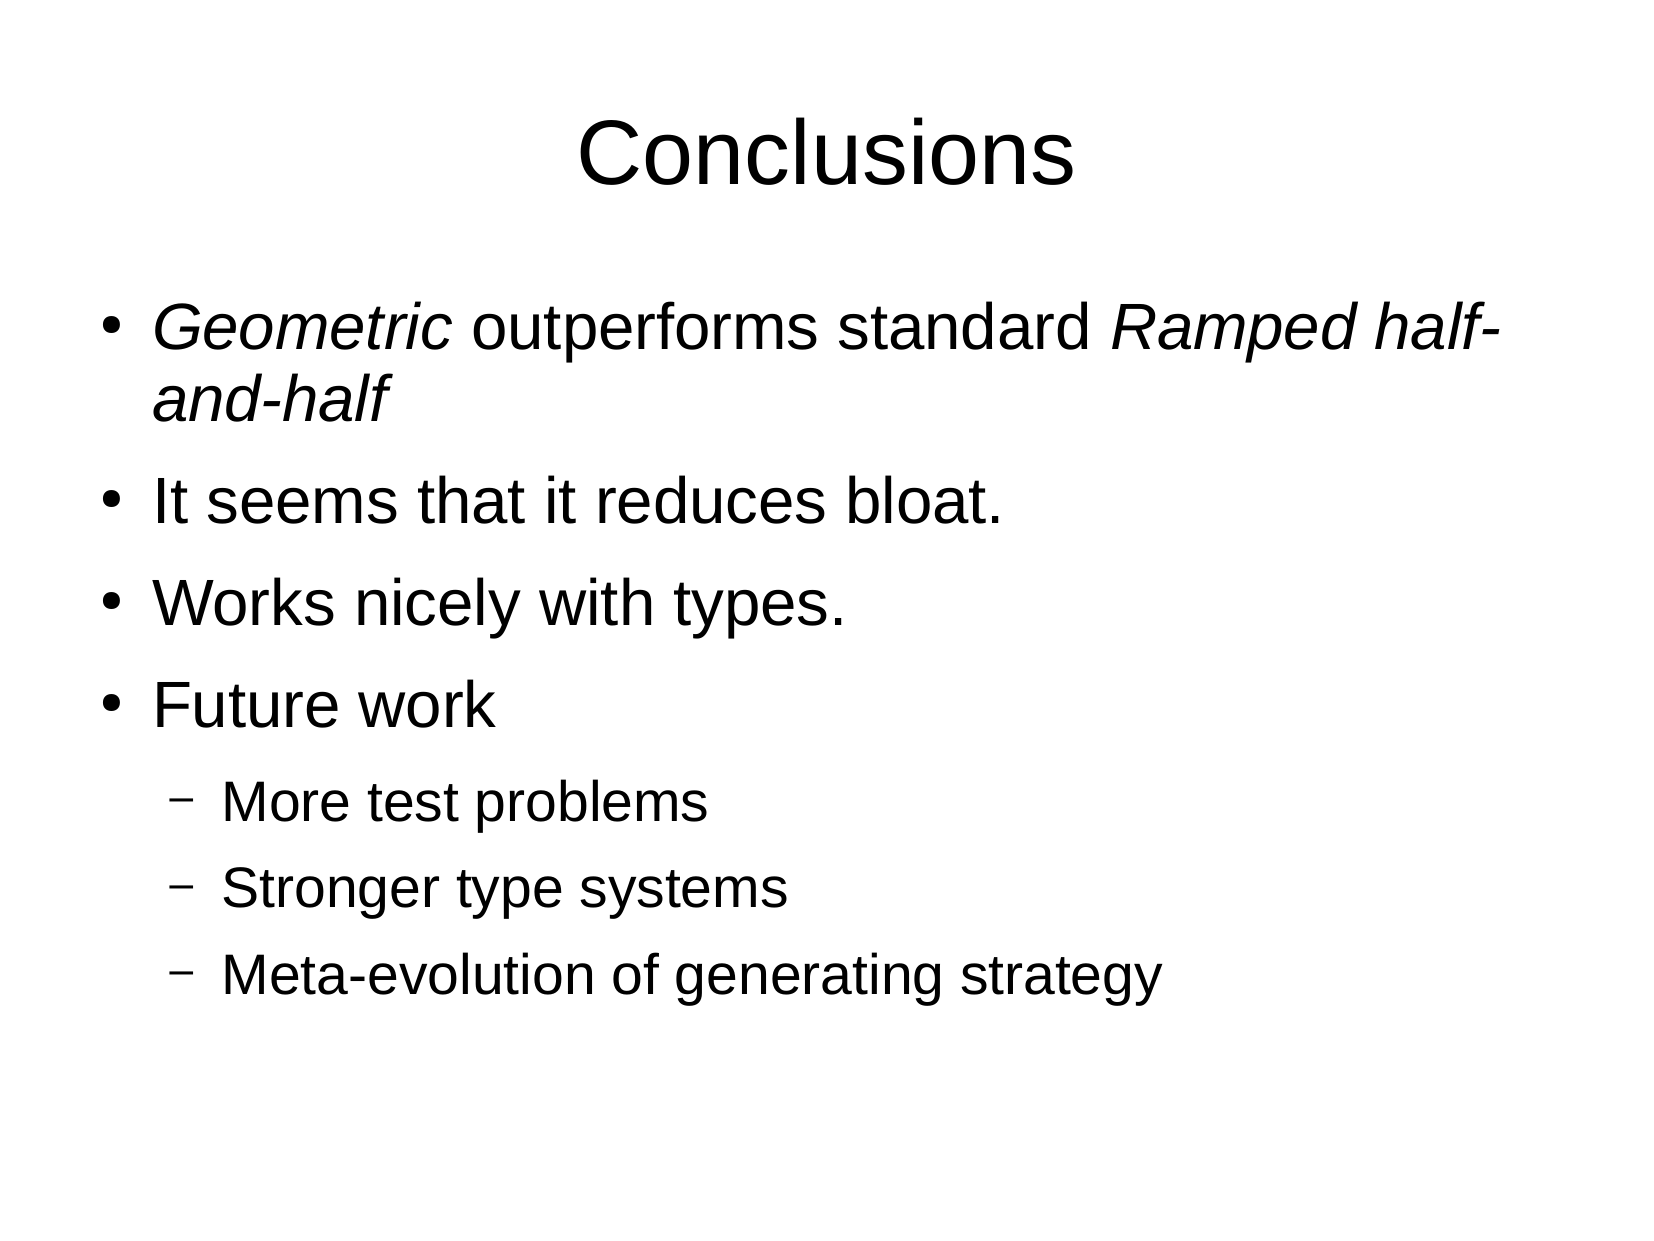

# Conclusions
Geometric outperforms standard Ramped half-and-half
It seems that it reduces bloat.
Works nicely with types.
Future work
More test problems
Stronger type systems
Meta-evolution of generating strategy